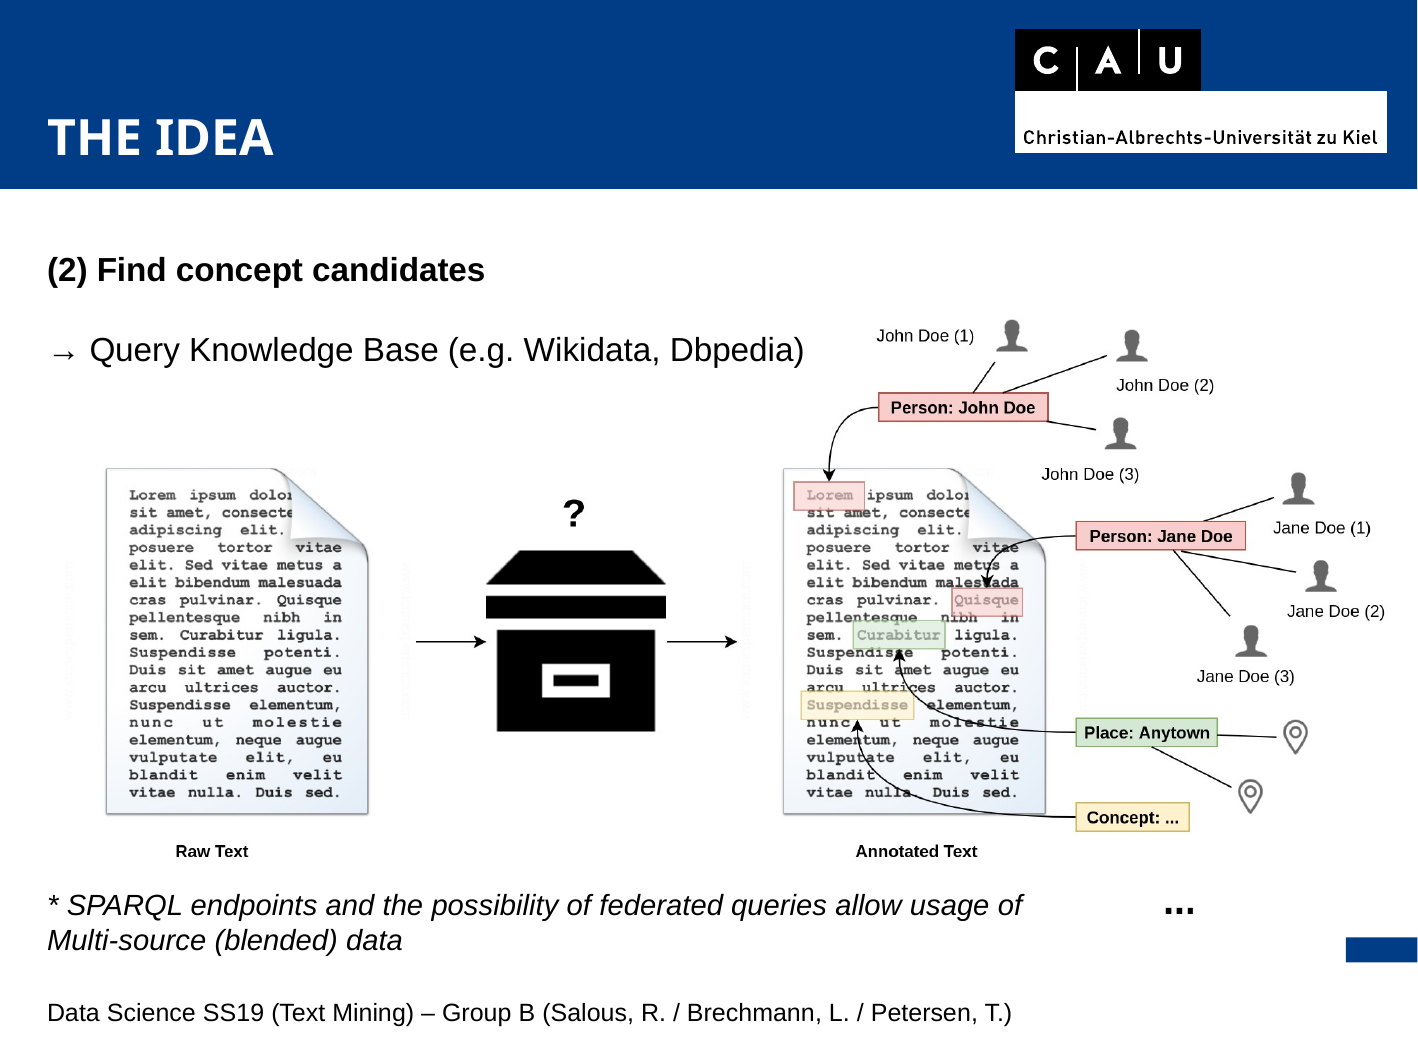

THE IDEA
(2) Find concept candidates
→ Query Knowledge Base (e.g. Wikidata, Dbpedia)
* SPARQL endpoints and the possibility of federated queries allow usage of
Multi-source (blended) data
Data Science SS19 (Text Mining) – Group B (Salous, R. / Brechmann, L. / Petersen, T.)